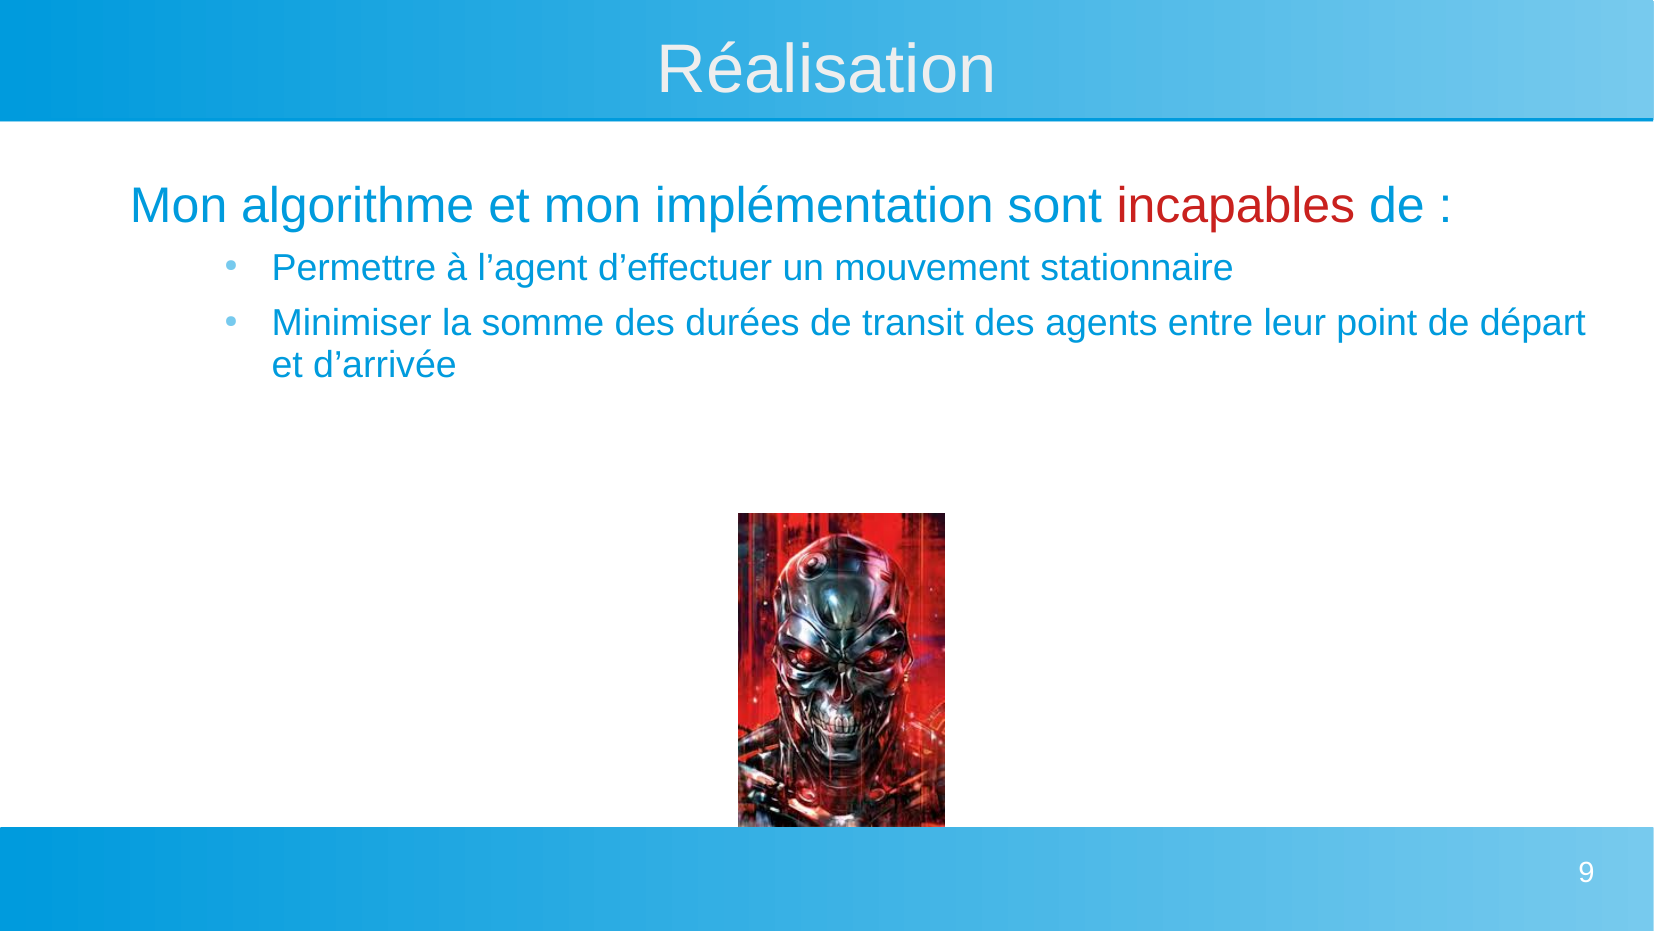

# Réalisation
Mon algorithme et mon implémentation sont incapables de :
Permettre à l’agent d’effectuer un mouvement stationnaire
Minimiser la somme des durées de transit des agents entre leur point de départ et d’arrivée
9